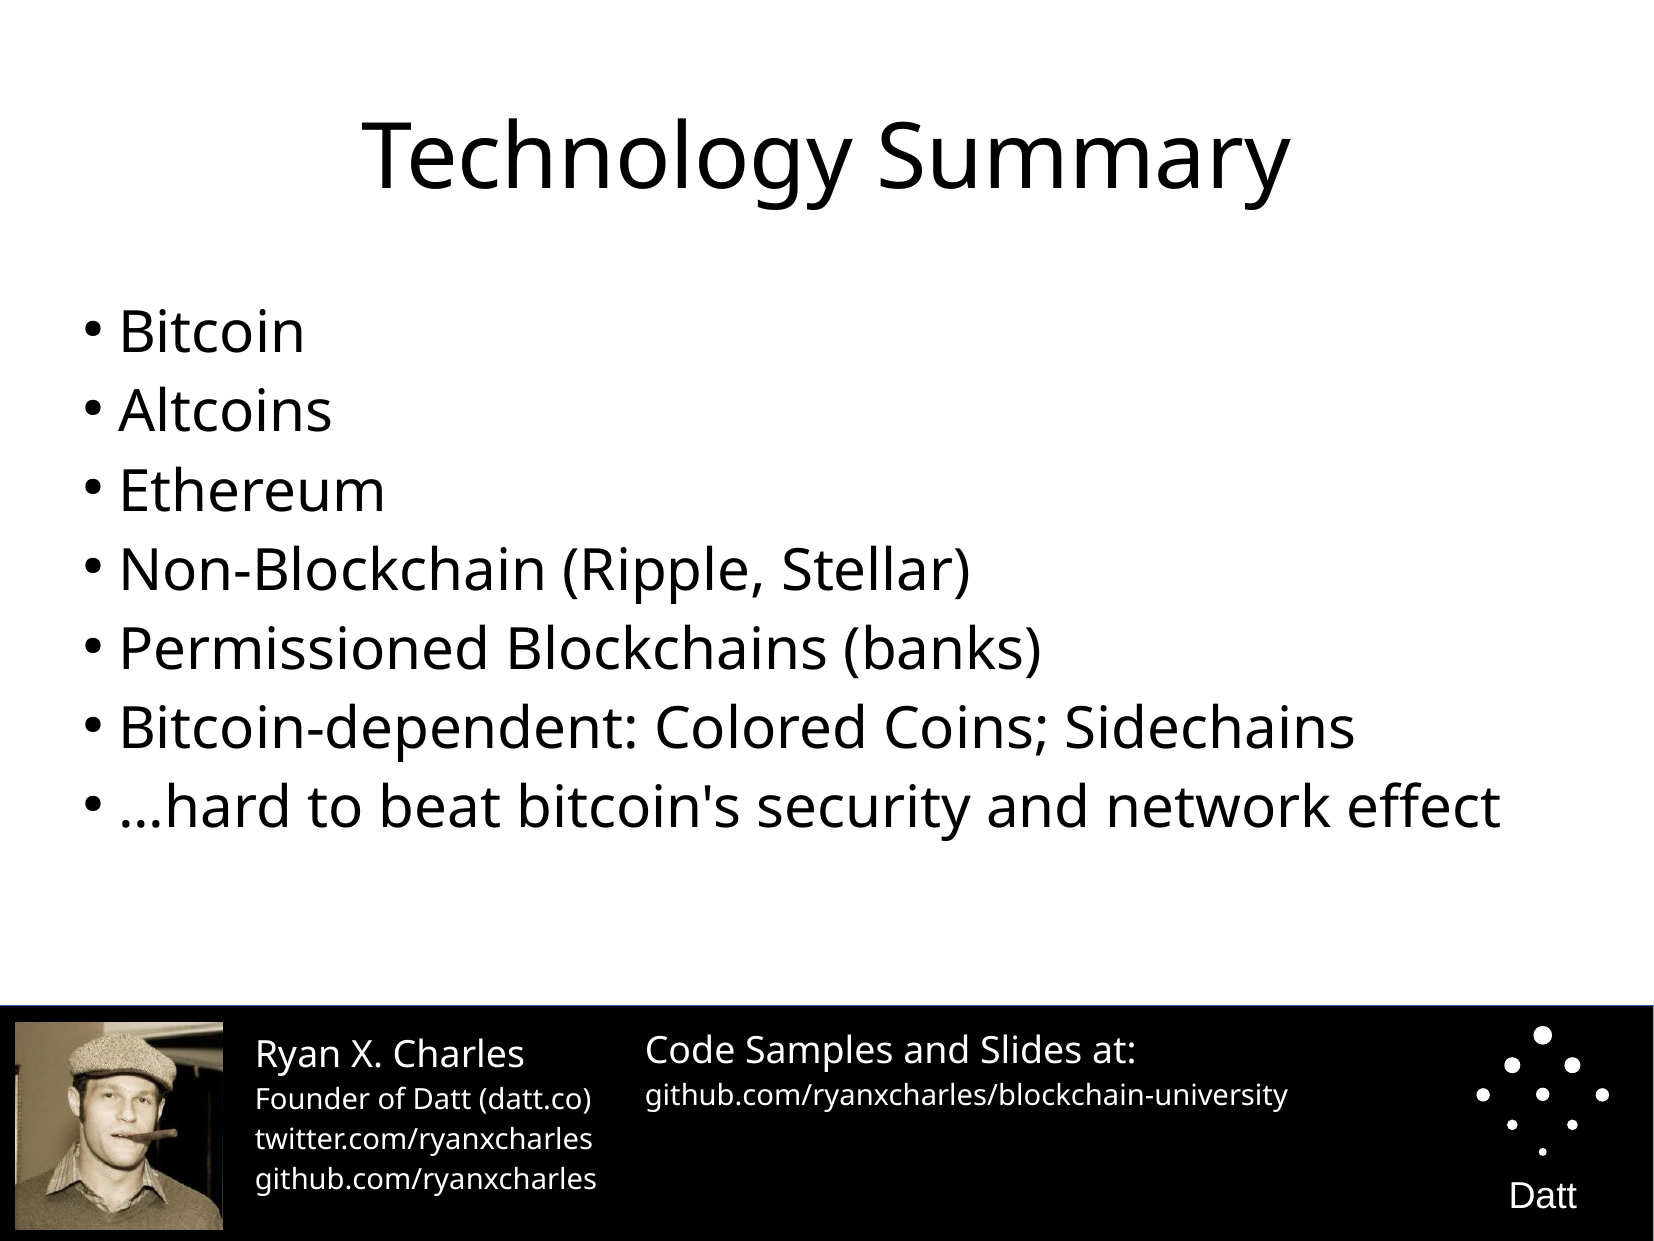

# Technology Summary
Bitcoin
Altcoins
Ethereum
Non-Blockchain (Ripple, Stellar)
Permissioned Blockchains (banks)
Bitcoin-dependent: Colored Coins; Sidechains
...hard to beat bitcoin's security and network effect
Code Samples and Slides at:
github.com/ryanxcharles/blockchain-university
Ryan X. Charles
Founder of Datt (datt.co)
twitter.com/ryanxcharles
github.com/ryanxcharles
Datt